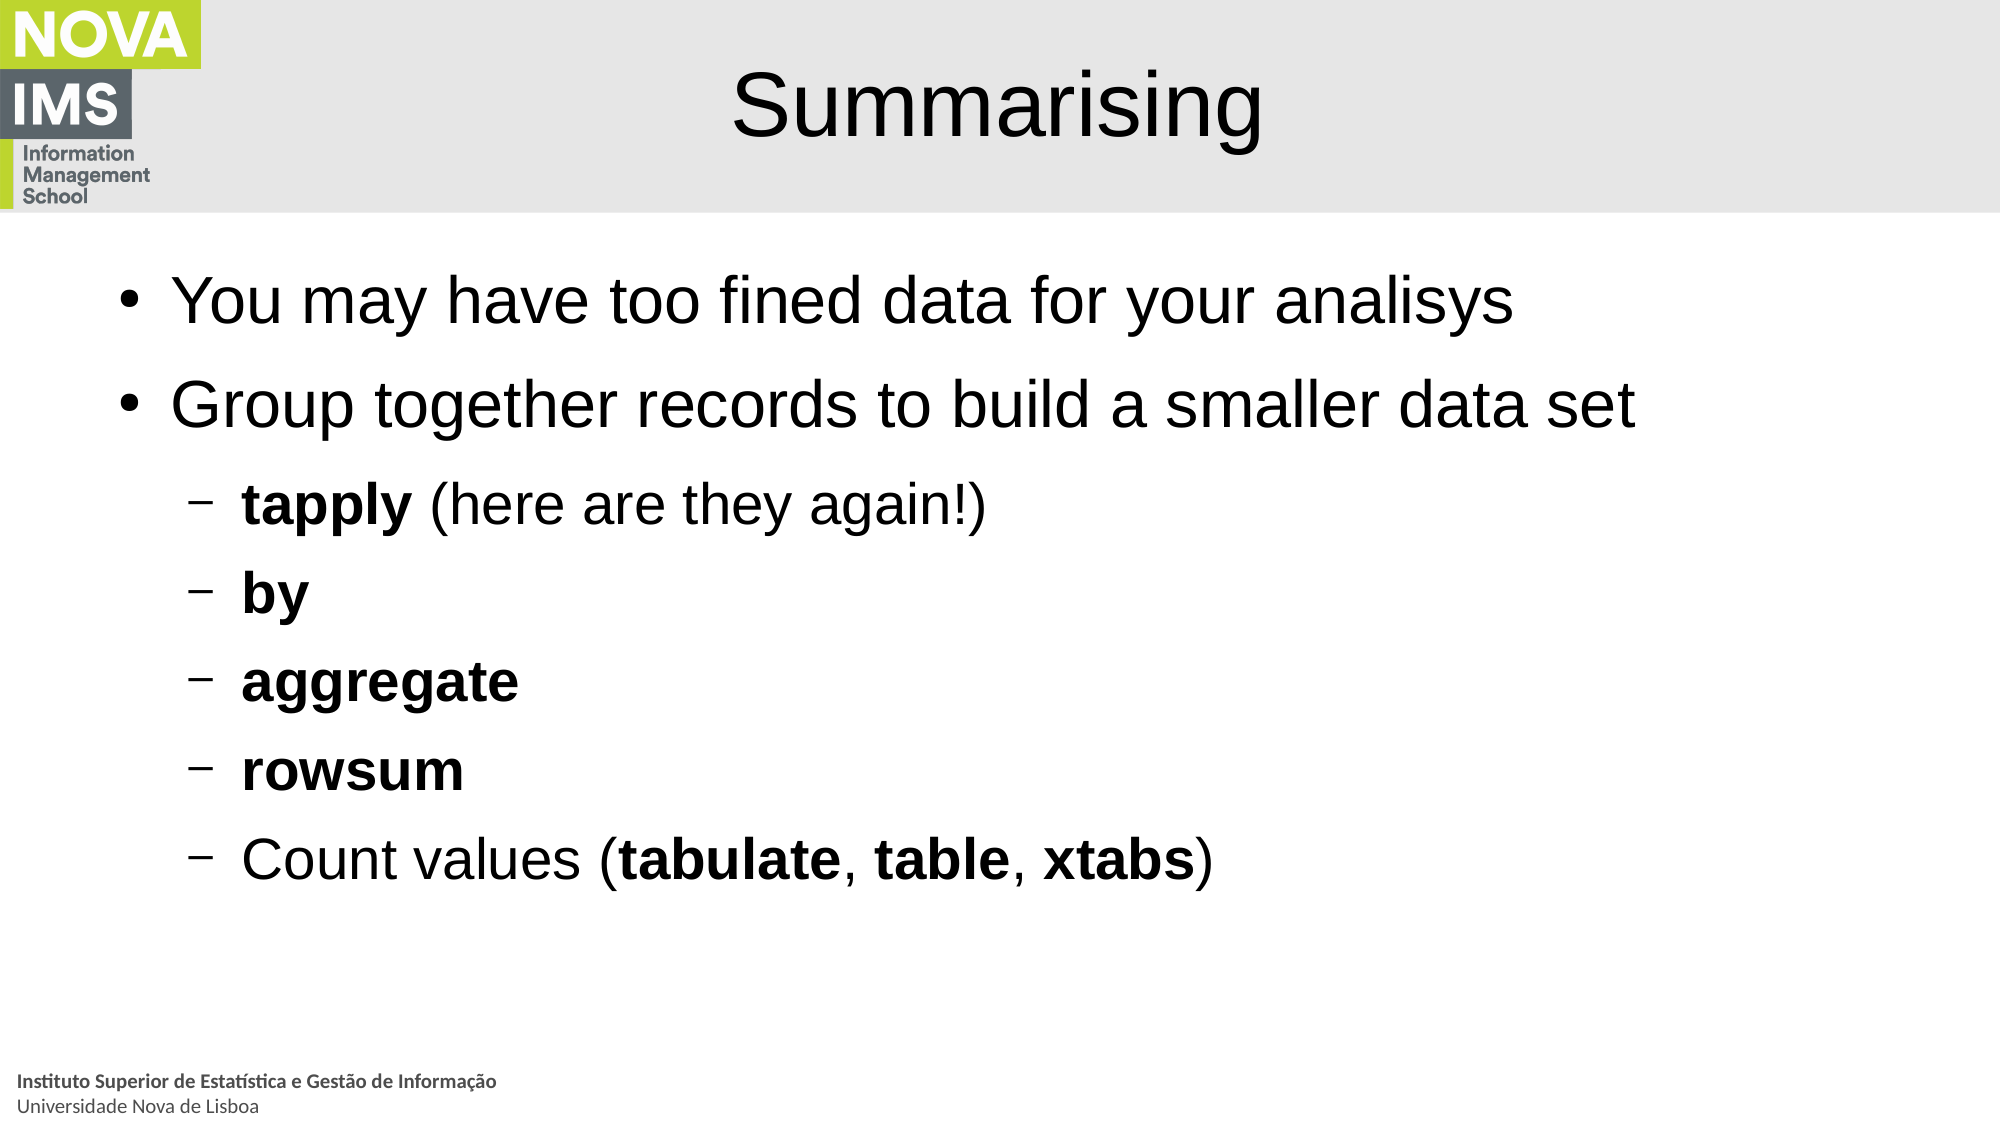

# Summarising
You may have too fined data for your analisys
Group together records to build a smaller data set
tapply (here are they again!)
by
aggregate
rowsum
Count values (tabulate, table, xtabs)